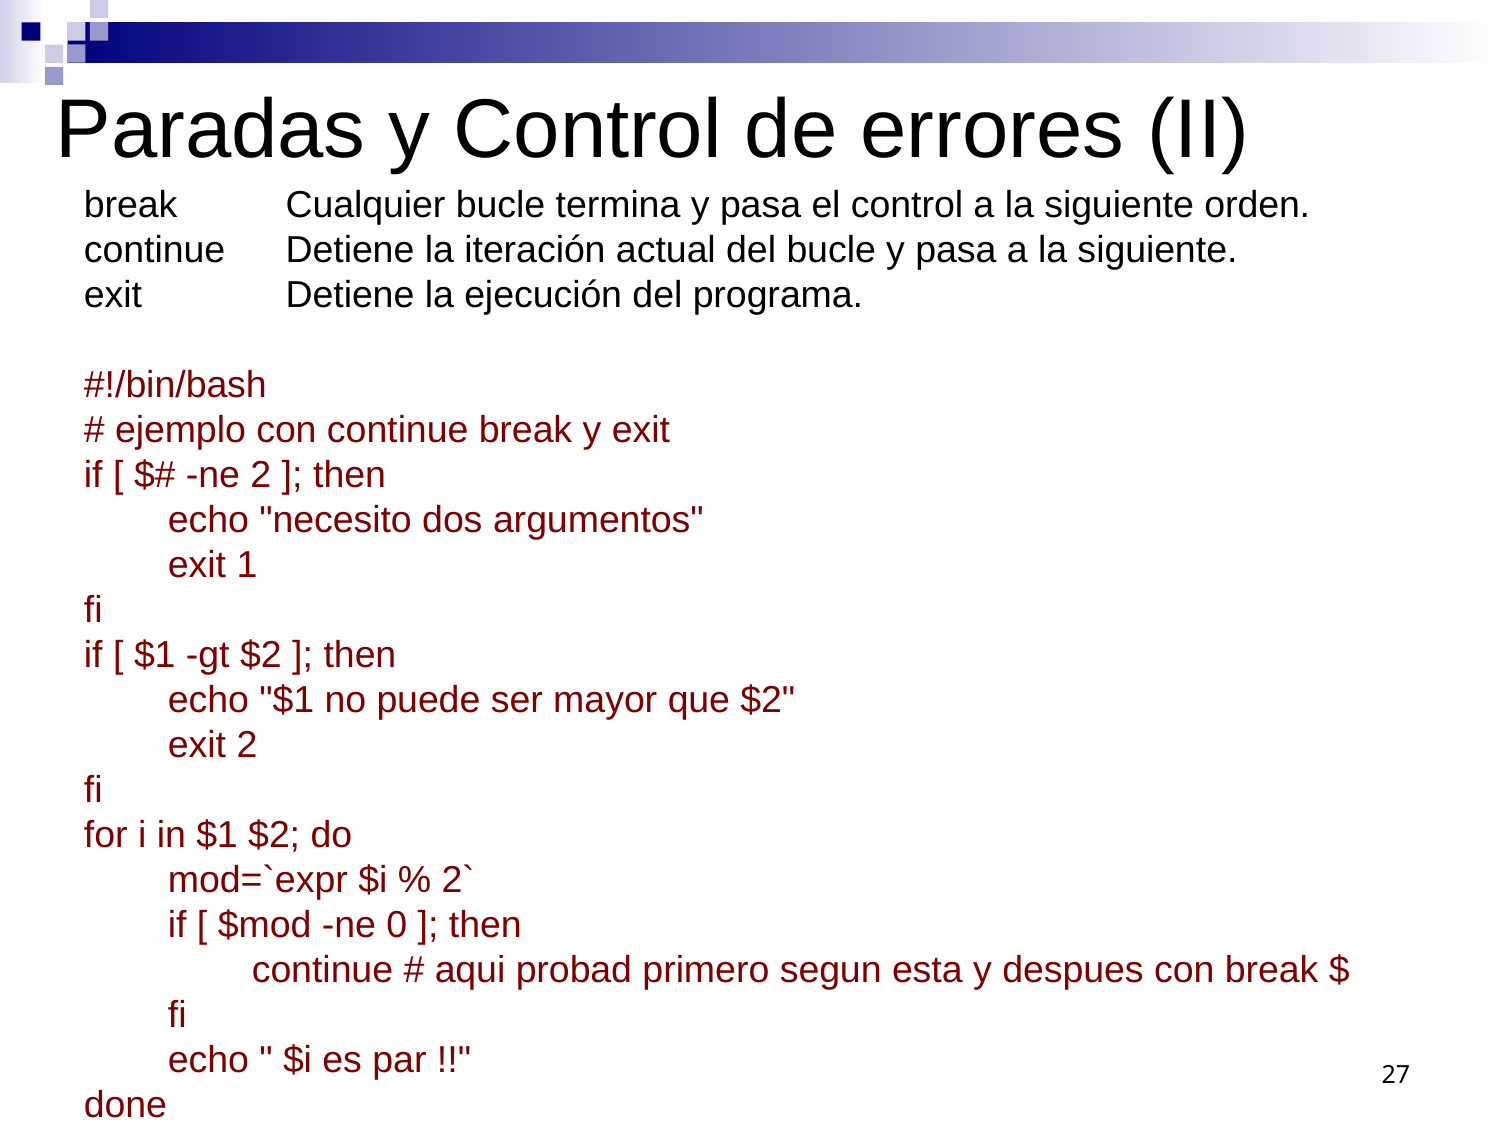

Paradas y Control de errores (II)
break	Cualquier bucle termina y pasa el control a la siguiente orden.
continue	Detiene la iteración actual del bucle y pasa a la siguiente.
exit	Detiene la ejecución del programa.
#!/bin/bash
# ejemplo con continue break y exit
if [ $# -ne 2 ]; then
 echo "necesito dos argumentos"
 exit 1
fi
if [ $1 -gt $2 ]; then
 echo "$1 no puede ser mayor que $2"
 exit 2
fi
for i in $1 $2; do
 mod=`expr $i % 2`
 if [ $mod -ne 0 ]; then
 continue # aqui probad primero segun esta y despues con break $
 fi
 echo " $i es par !!"
done